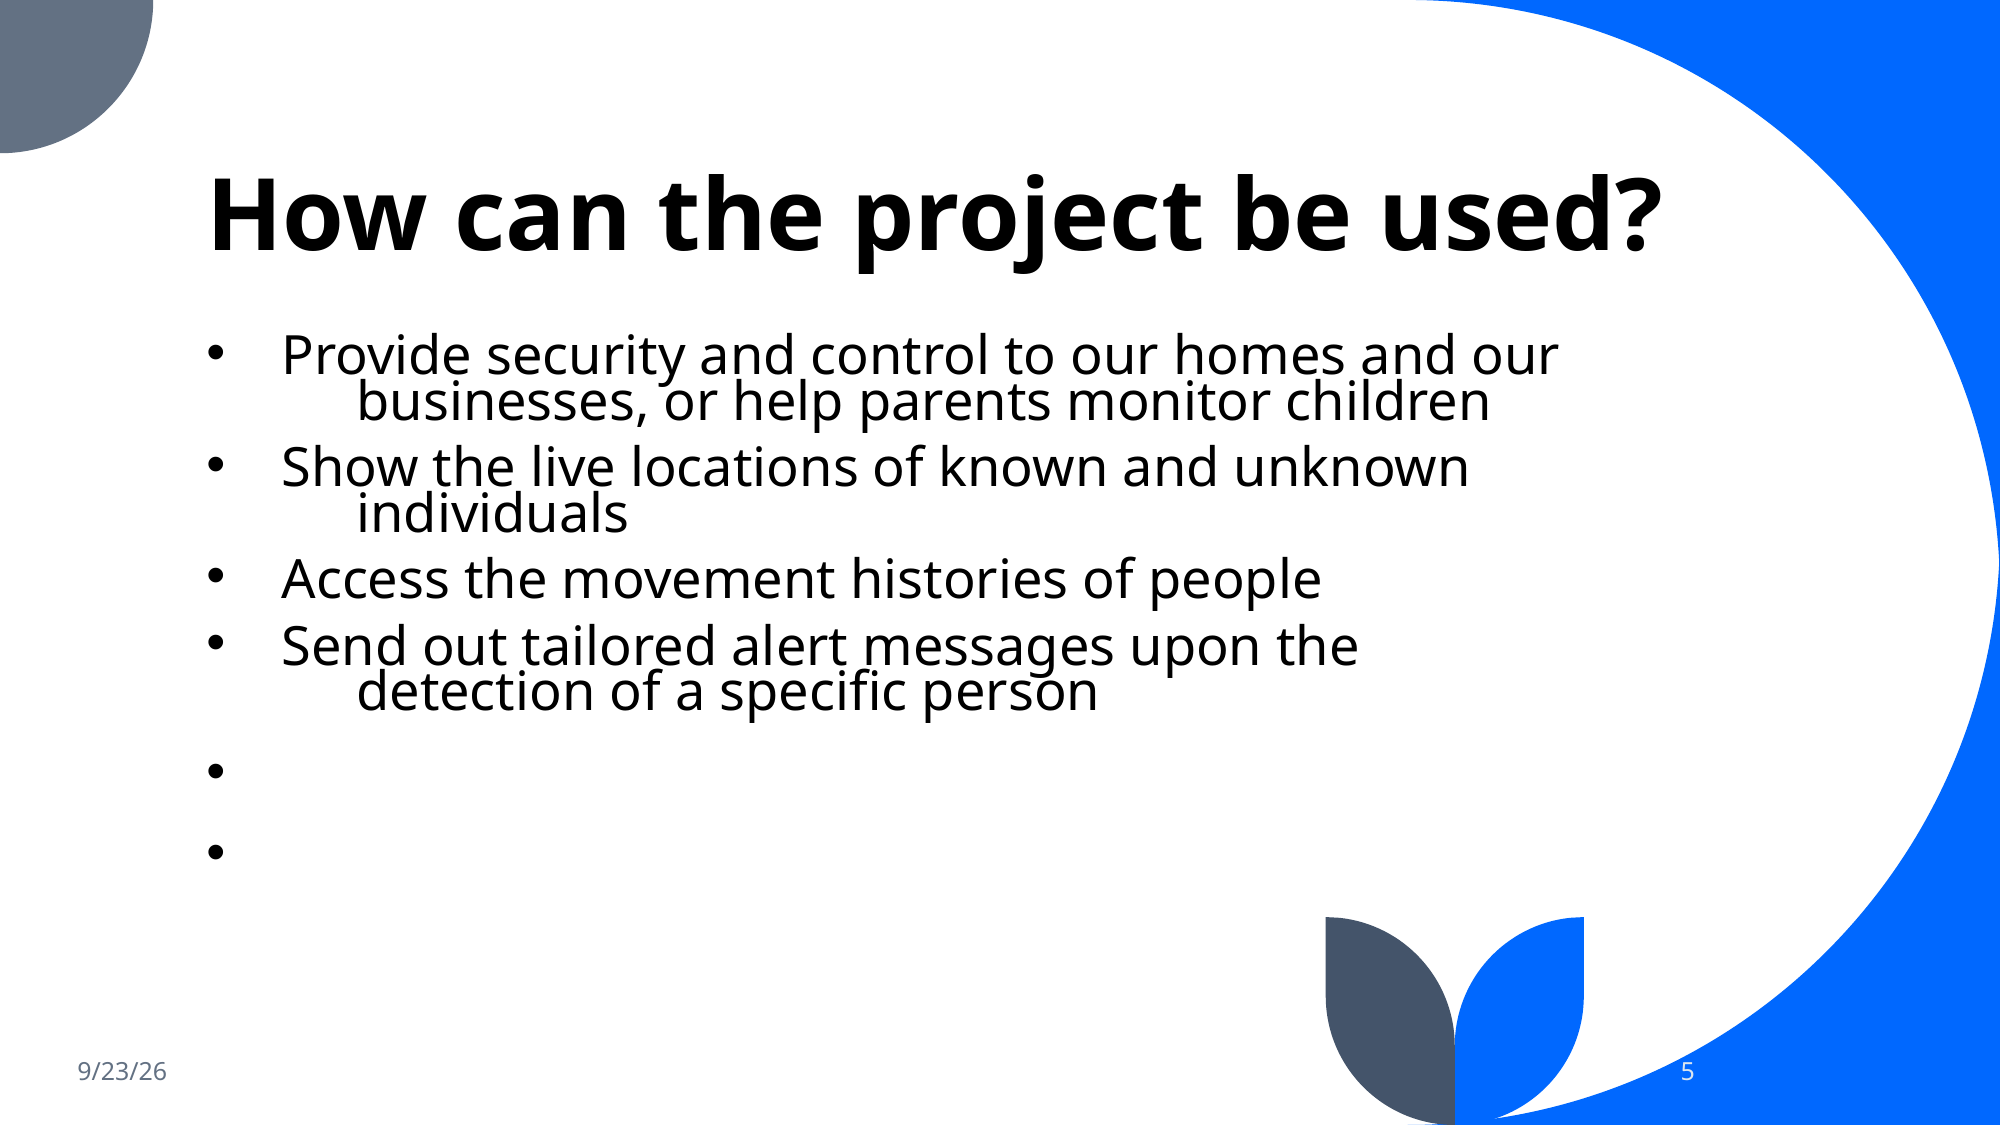

# How can the project be used?
Provide security and control to our homes and our businesses, or help parents monitor children
Show the live locations of known and unknown individuals
Access the movement histories of people
Send out tailored alert messages upon the detection of a specific person
5